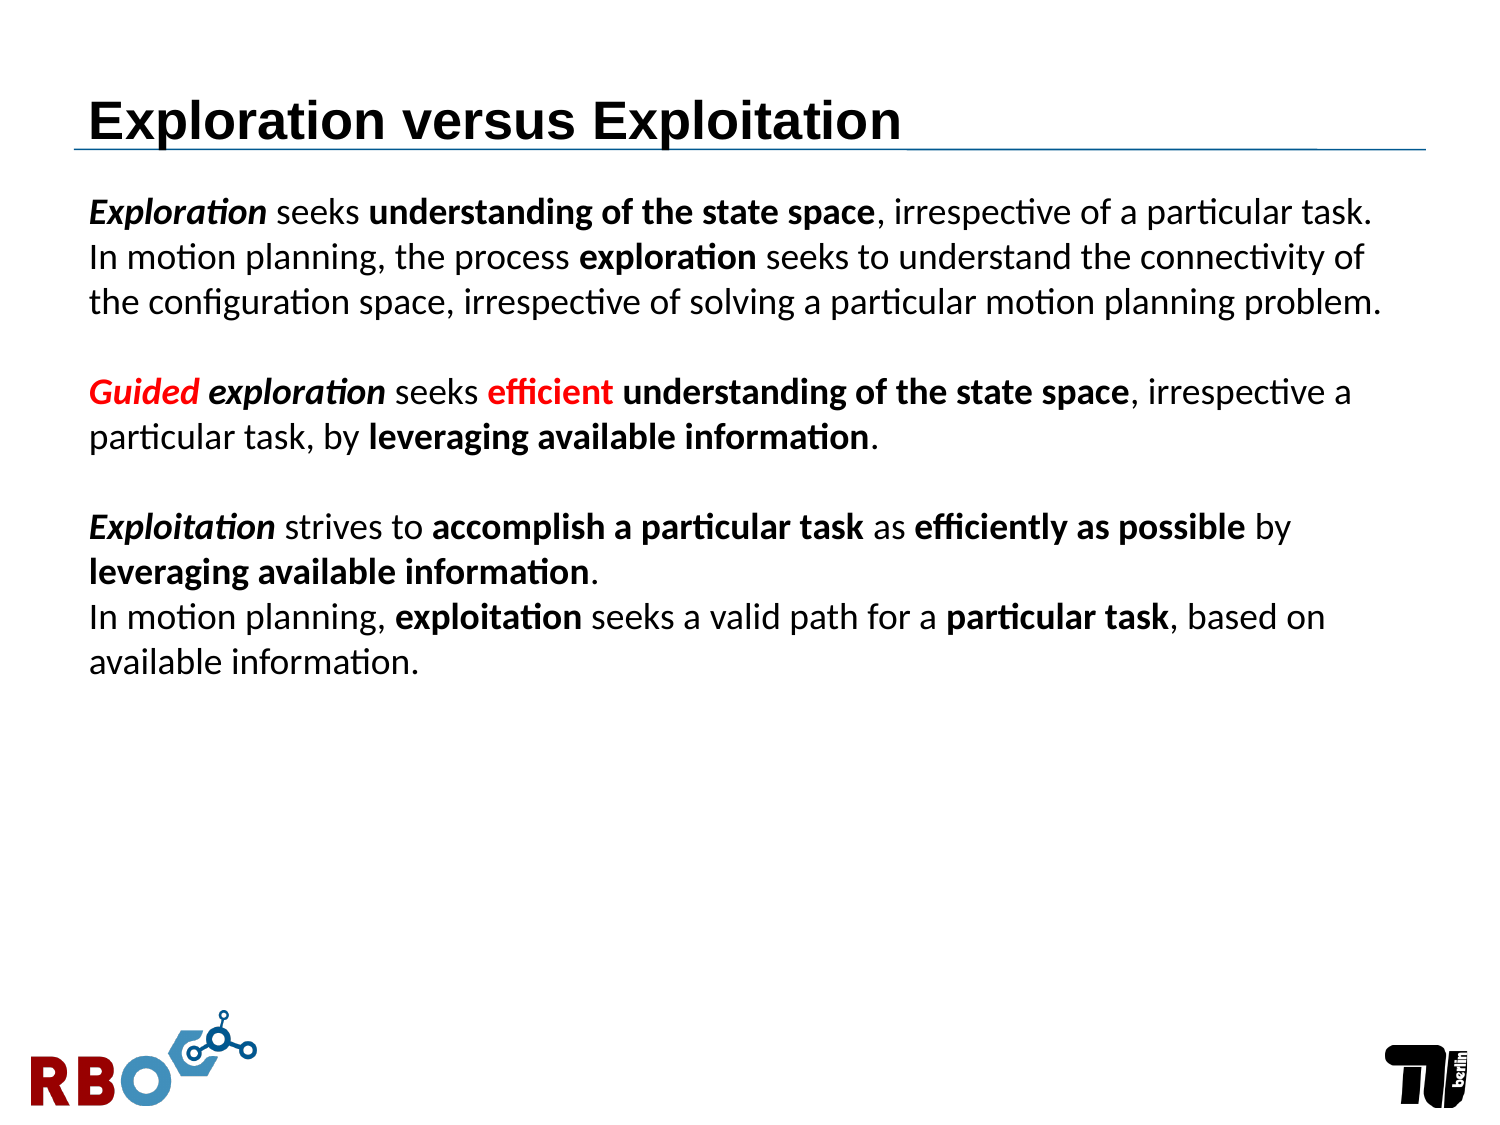

# Exploration versus Exploitation
Exploration seeks understanding of the state space, irrespective of a particular task.
In motion planning, the process exploration seeks to understand the connectivity of the configuration space, irrespective of solving a particular motion planning problem.
Guided exploration seeks efficient understanding of the state space, irrespective a particular task, by leveraging available information.
Exploitation strives to accomplish a particular task as efficiently as possible by leveraging available information.
In motion planning, exploitation seeks a valid path for a particular task, based on available information.